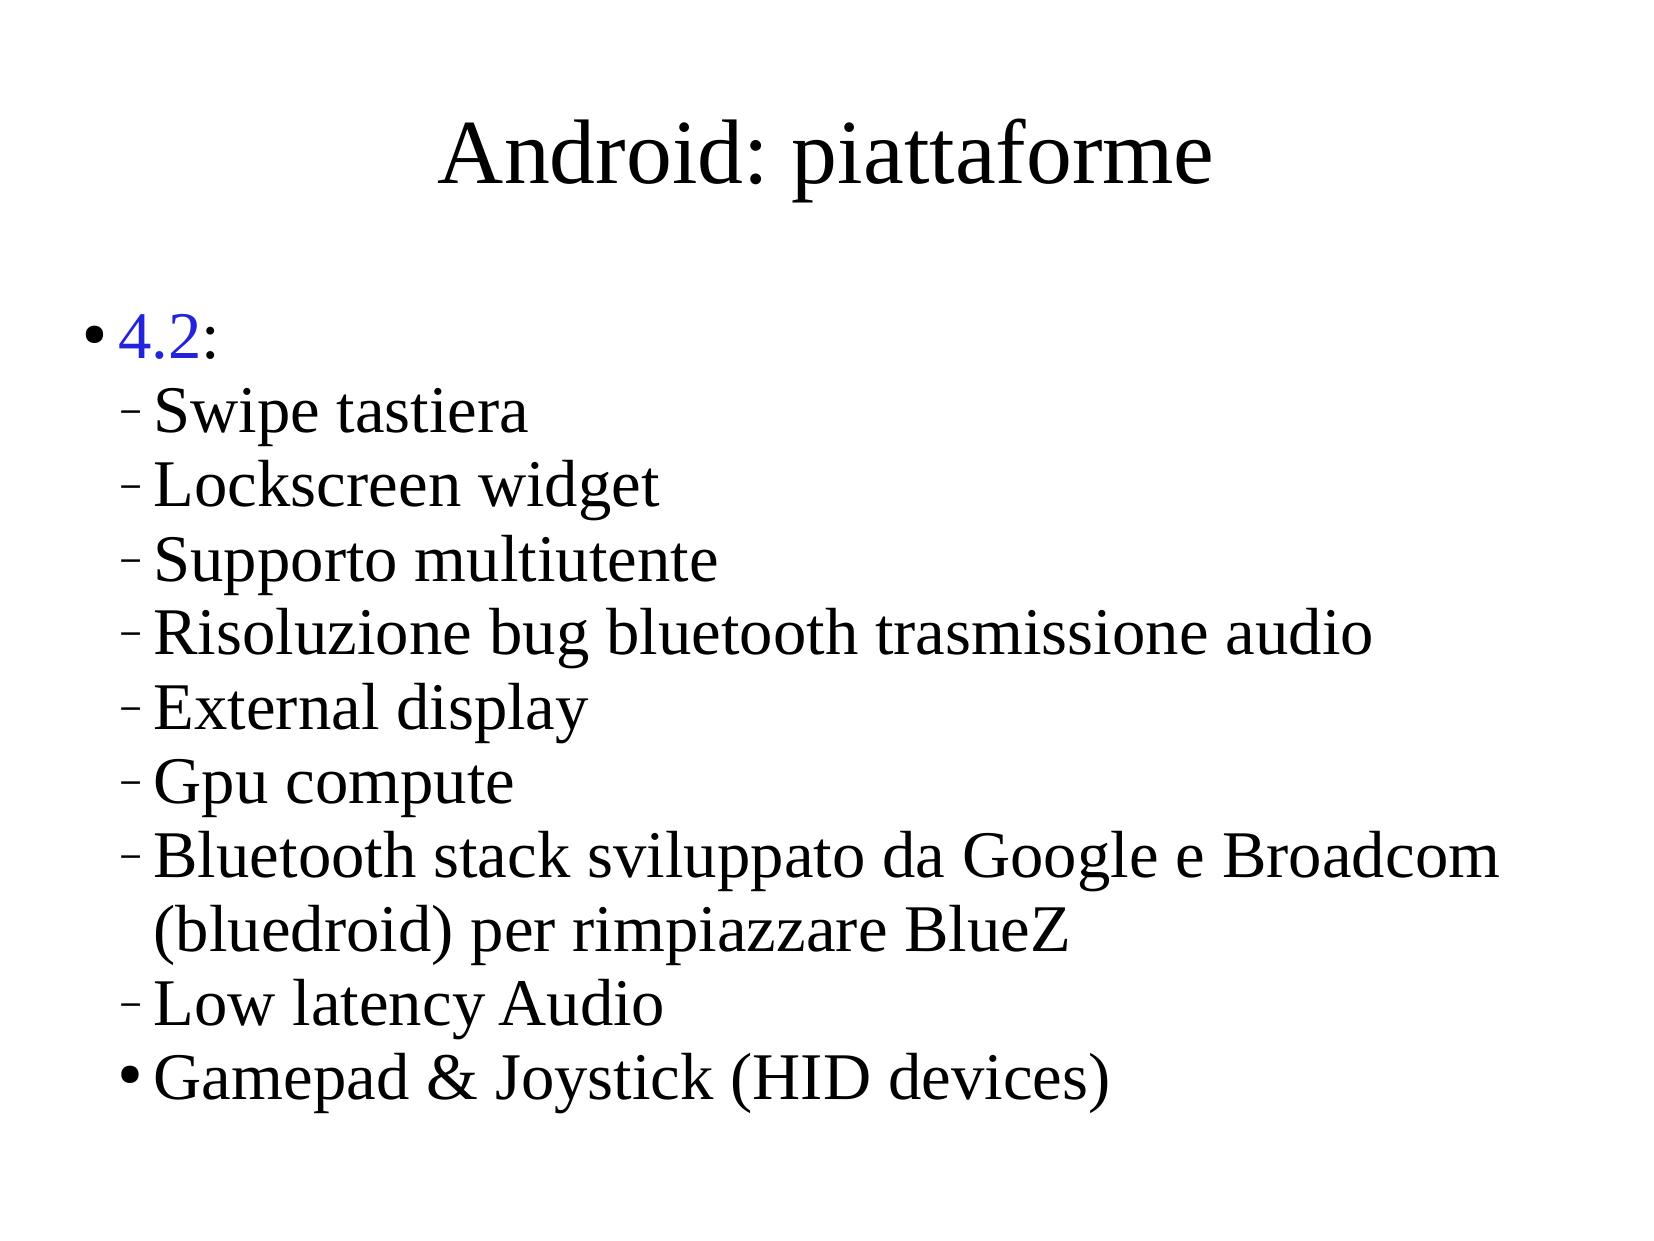

# Android: piattaforme
4.2:
Swipe tastiera
Lockscreen widget
Supporto multiutente
Risoluzione bug bluetooth trasmissione audio
External display
Gpu compute
Bluetooth stack sviluppato da Google e Broadcom (bluedroid) per rimpiazzare BlueZ
Low latency Audio
Gamepad & Joystick (HID devices)